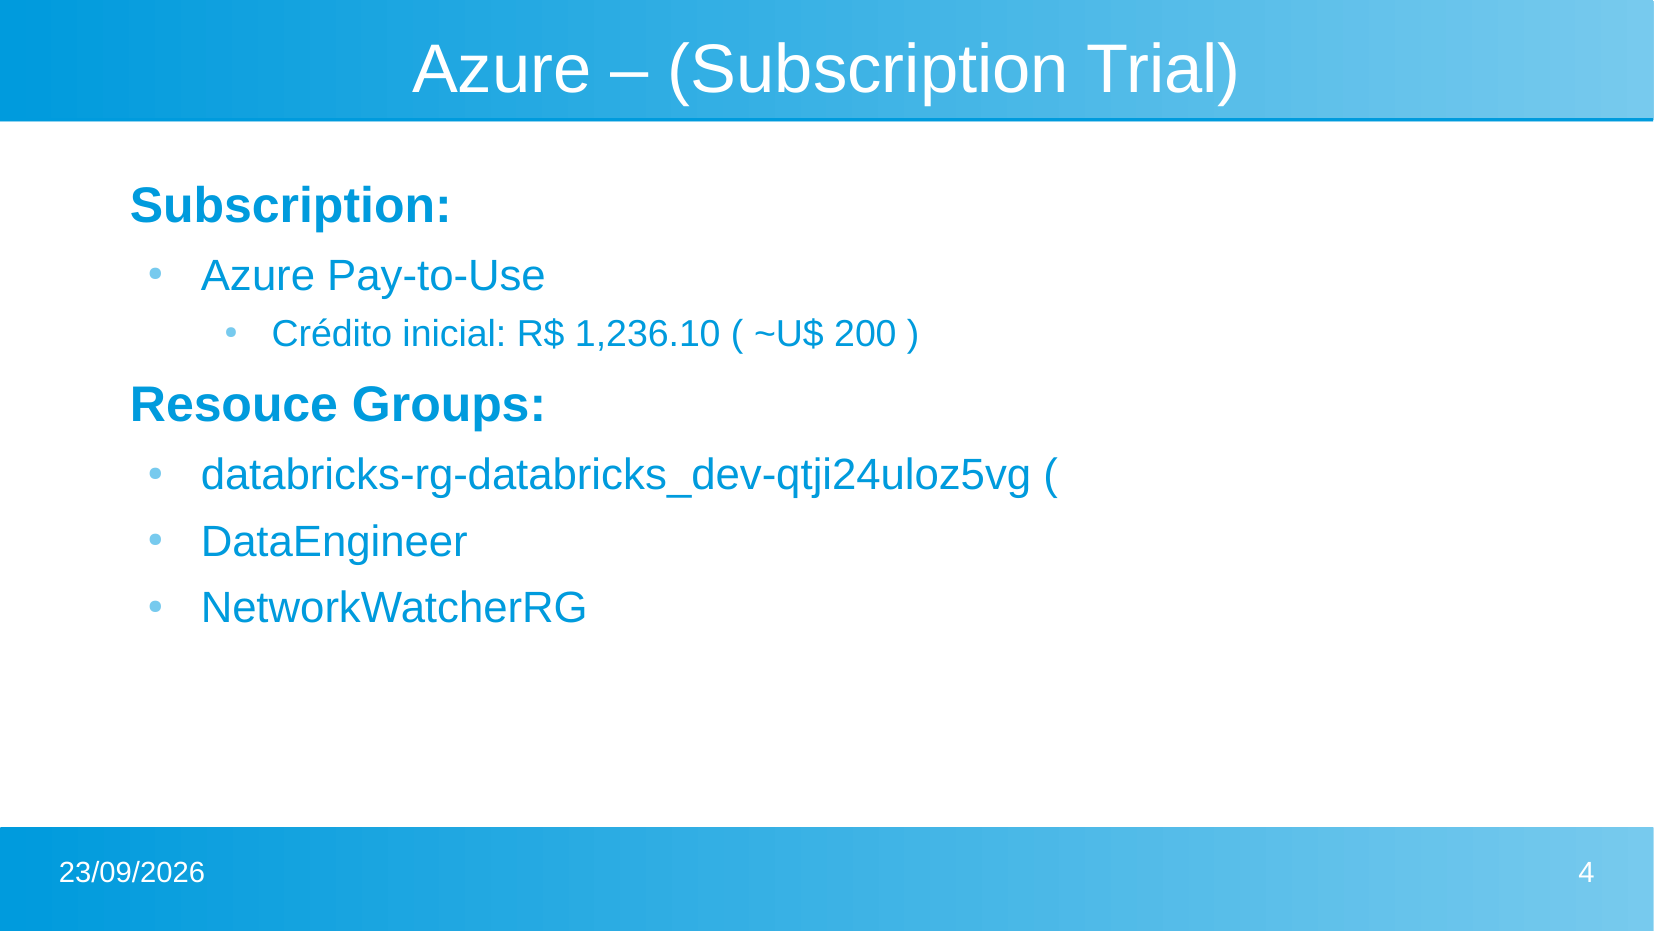

# Azure – (Subscription Trial)
Subscription:
Azure Pay-to-Use
Crédito inicial: R$ 1,236.10 ( ~U$ 200 )
Resouce Groups:
databricks-rg-databricks_dev-qtji24uloz5vg (
DataEngineer
NetworkWatcherRG
4